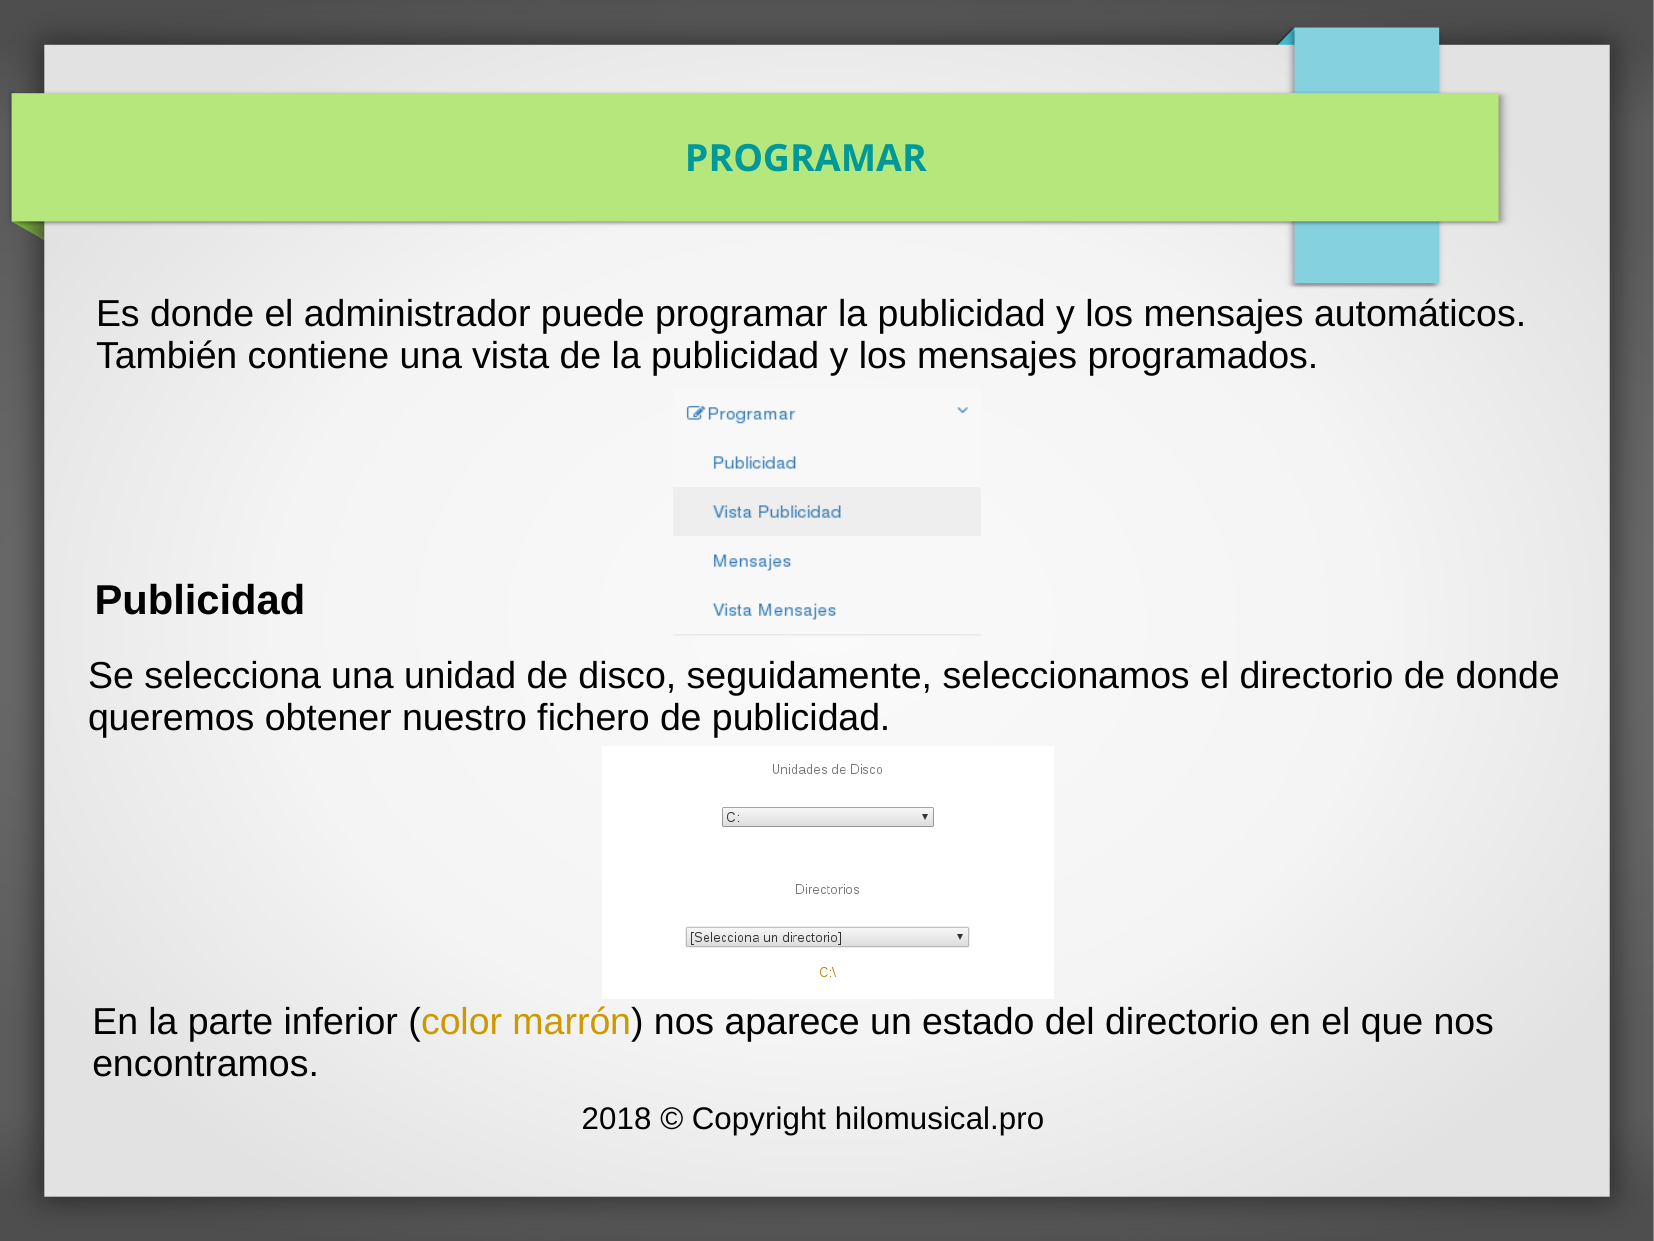

# PROGRAMAR
Es donde el administrador puede programar la publicidad y los mensajes automáticos.
También contiene una vista de la publicidad y los mensajes programados.
Publicidad
Se selecciona una unidad de disco, seguidamente, seleccionamos el directorio de donde queremos obtener nuestro fichero de publicidad.
En la parte inferior (color marrón) nos aparece un estado del directorio en el que nos encontramos.
2018 © Copyright hilomusical.pro